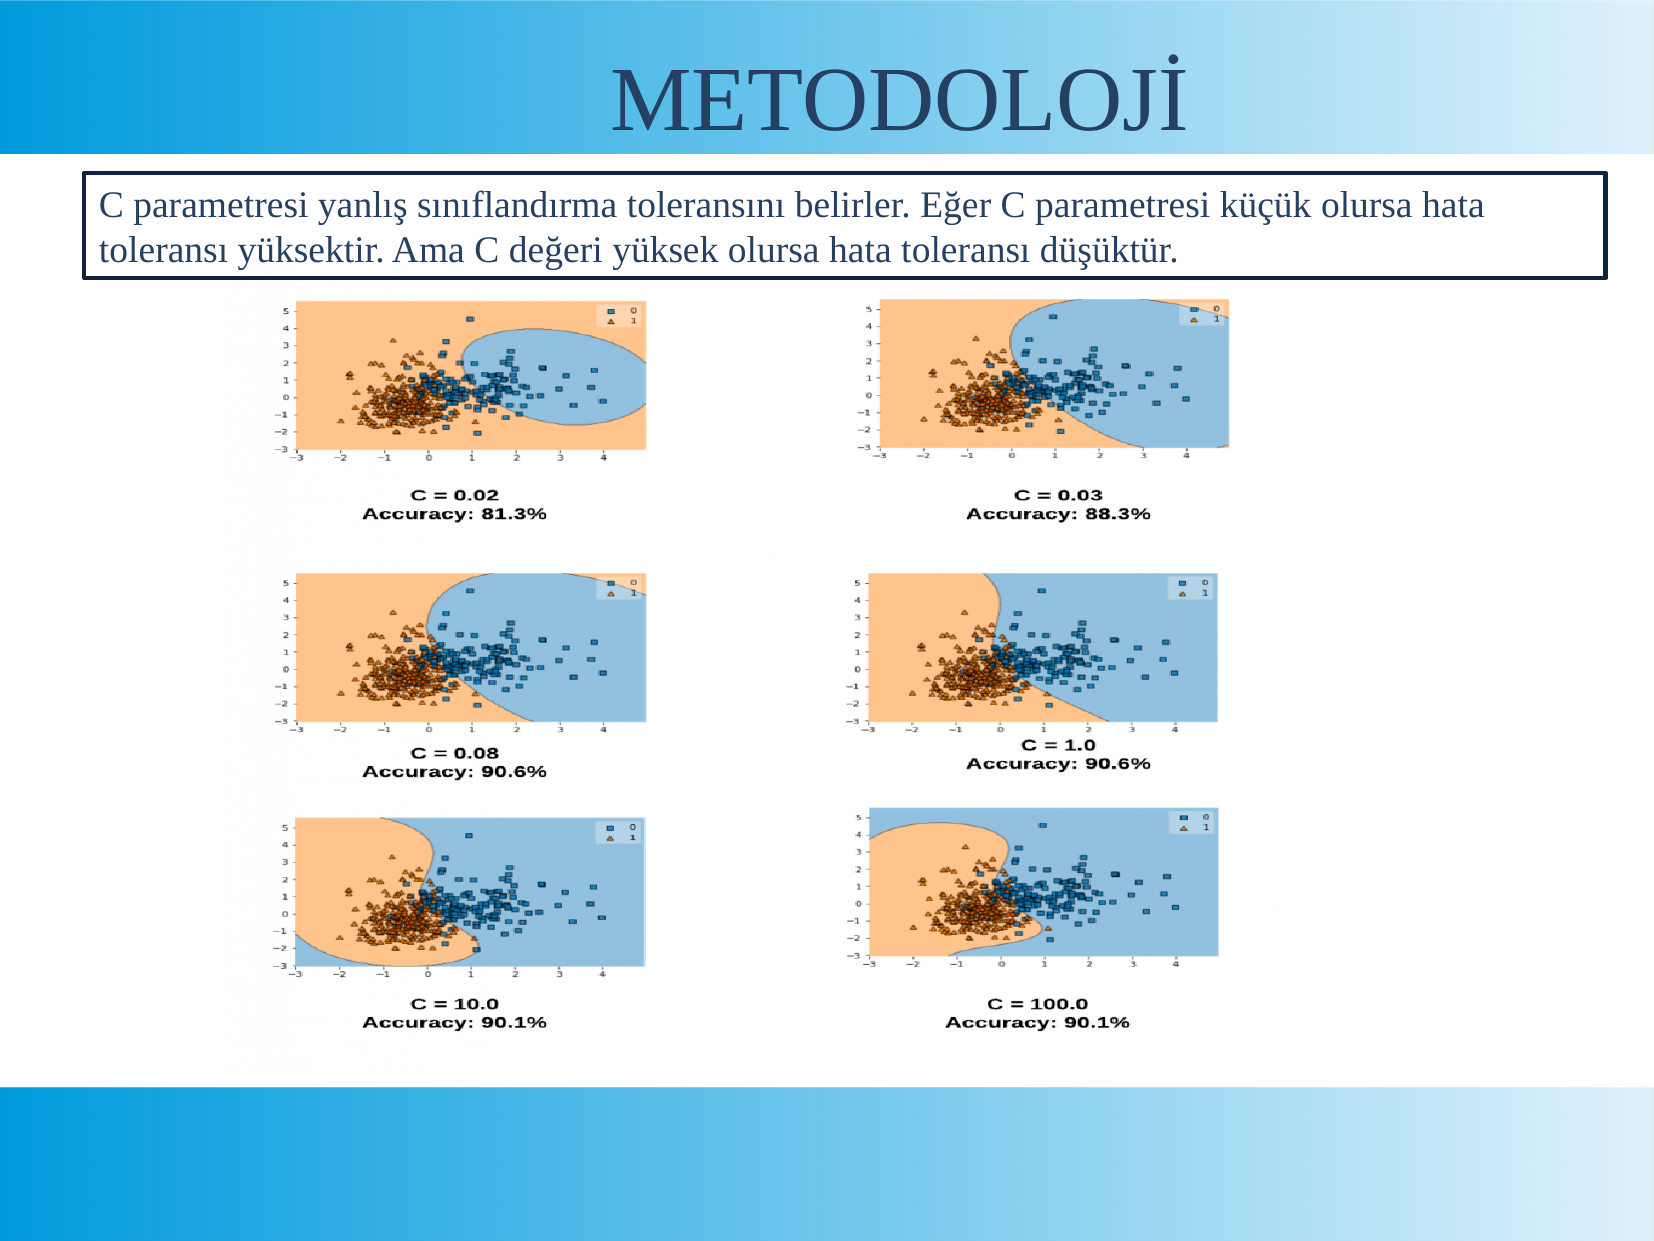

# METODOLOJİ
C parametresi yanlış sınıflandırma toleransını belirler. Eğer C parametresi küçük olursa hata toleransı yüksektir. Ama C değeri yüksek olursa hata toleransı düşüktür.